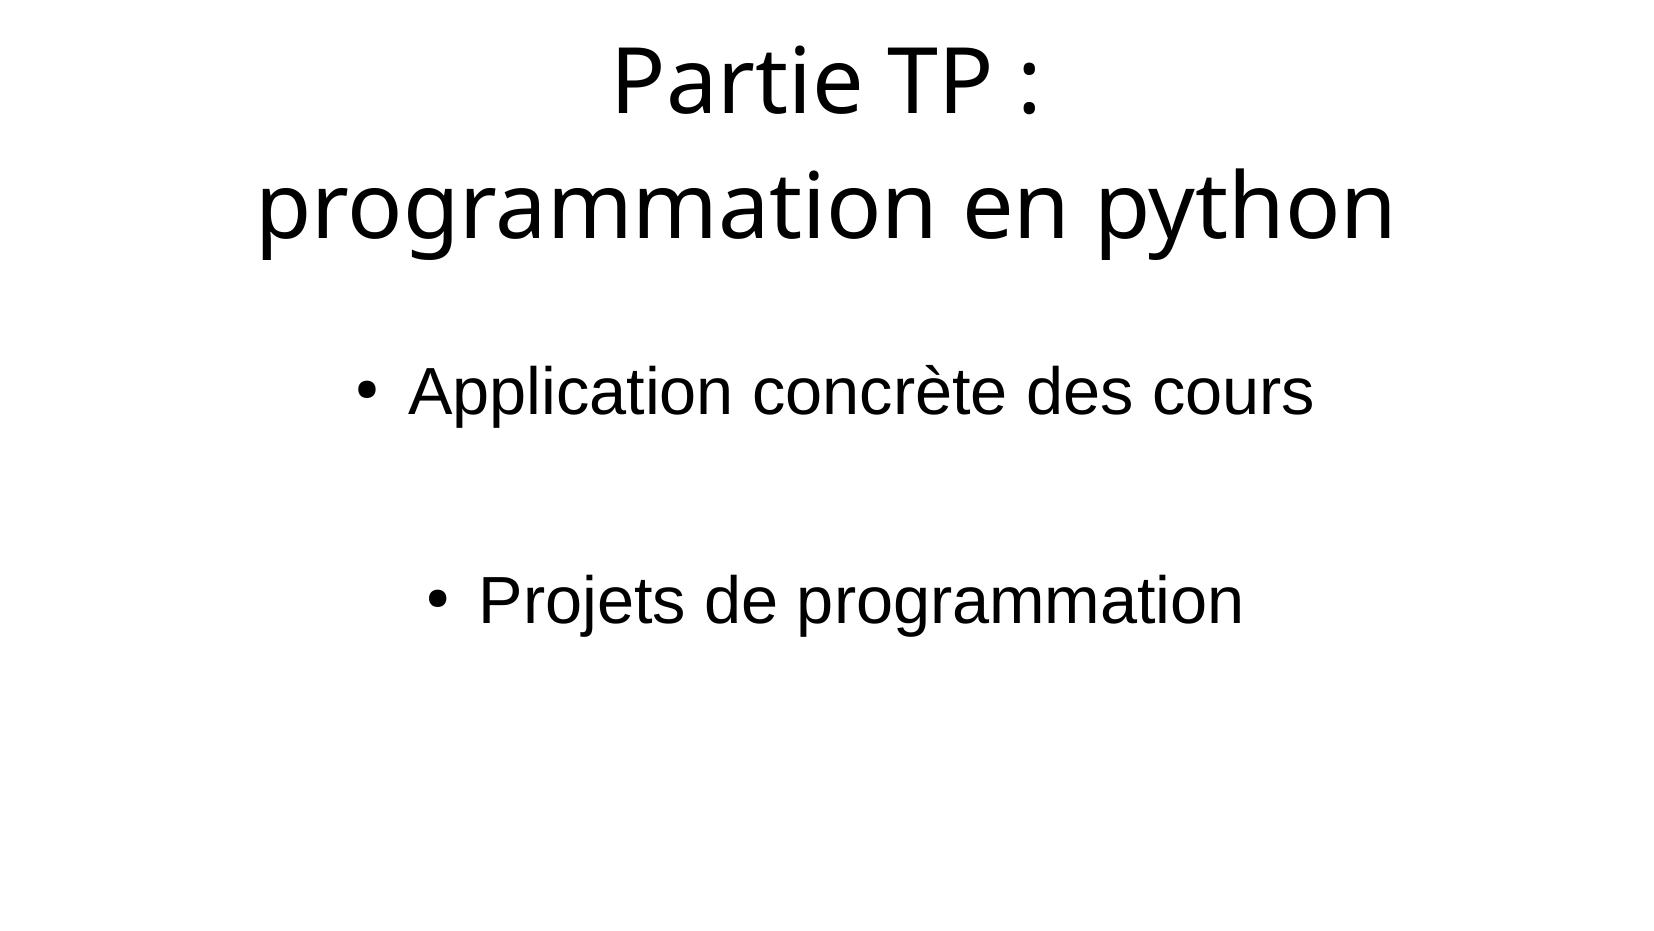

# Partie TP : programmation en python
Application concrète des cours
Projets de programmation